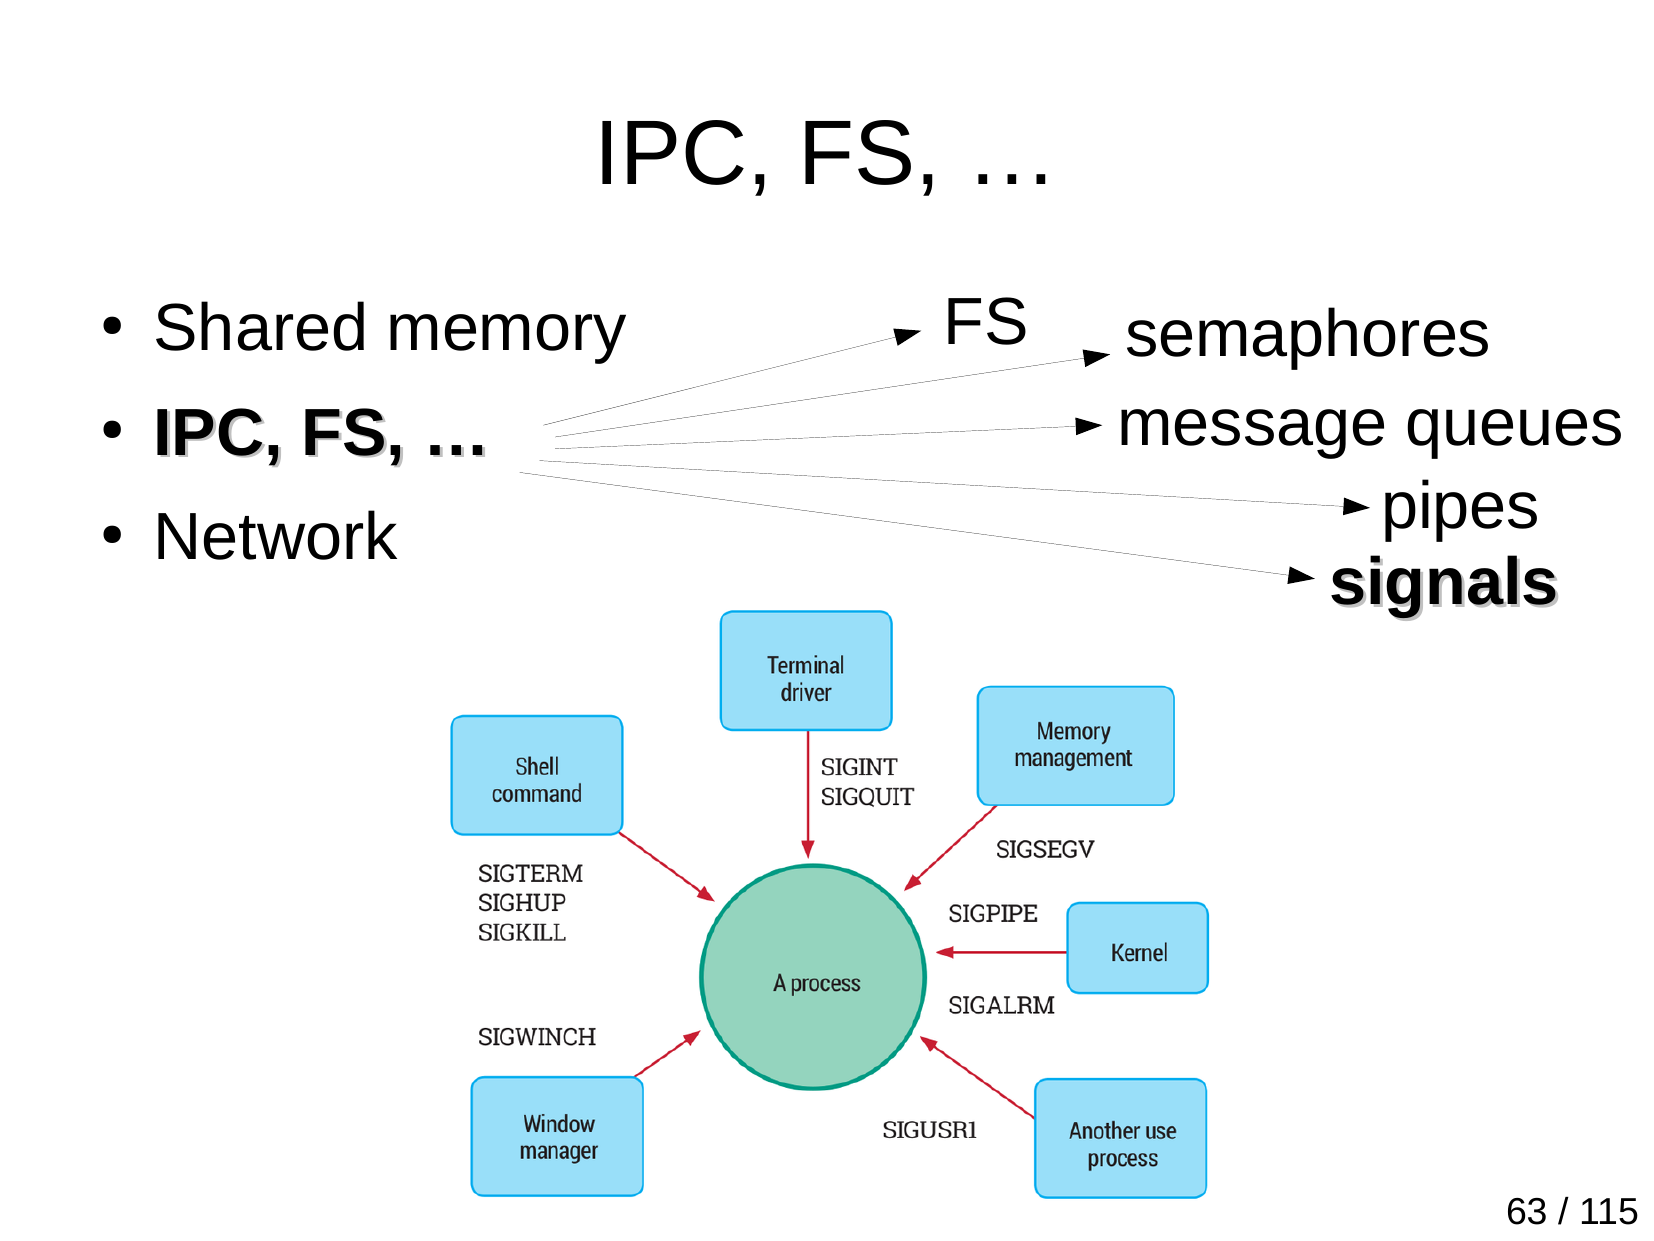

# IPC, FS, …
FS
semaphores
Shared memory
IPC, FS, …
Network
message queues
pipes
signals